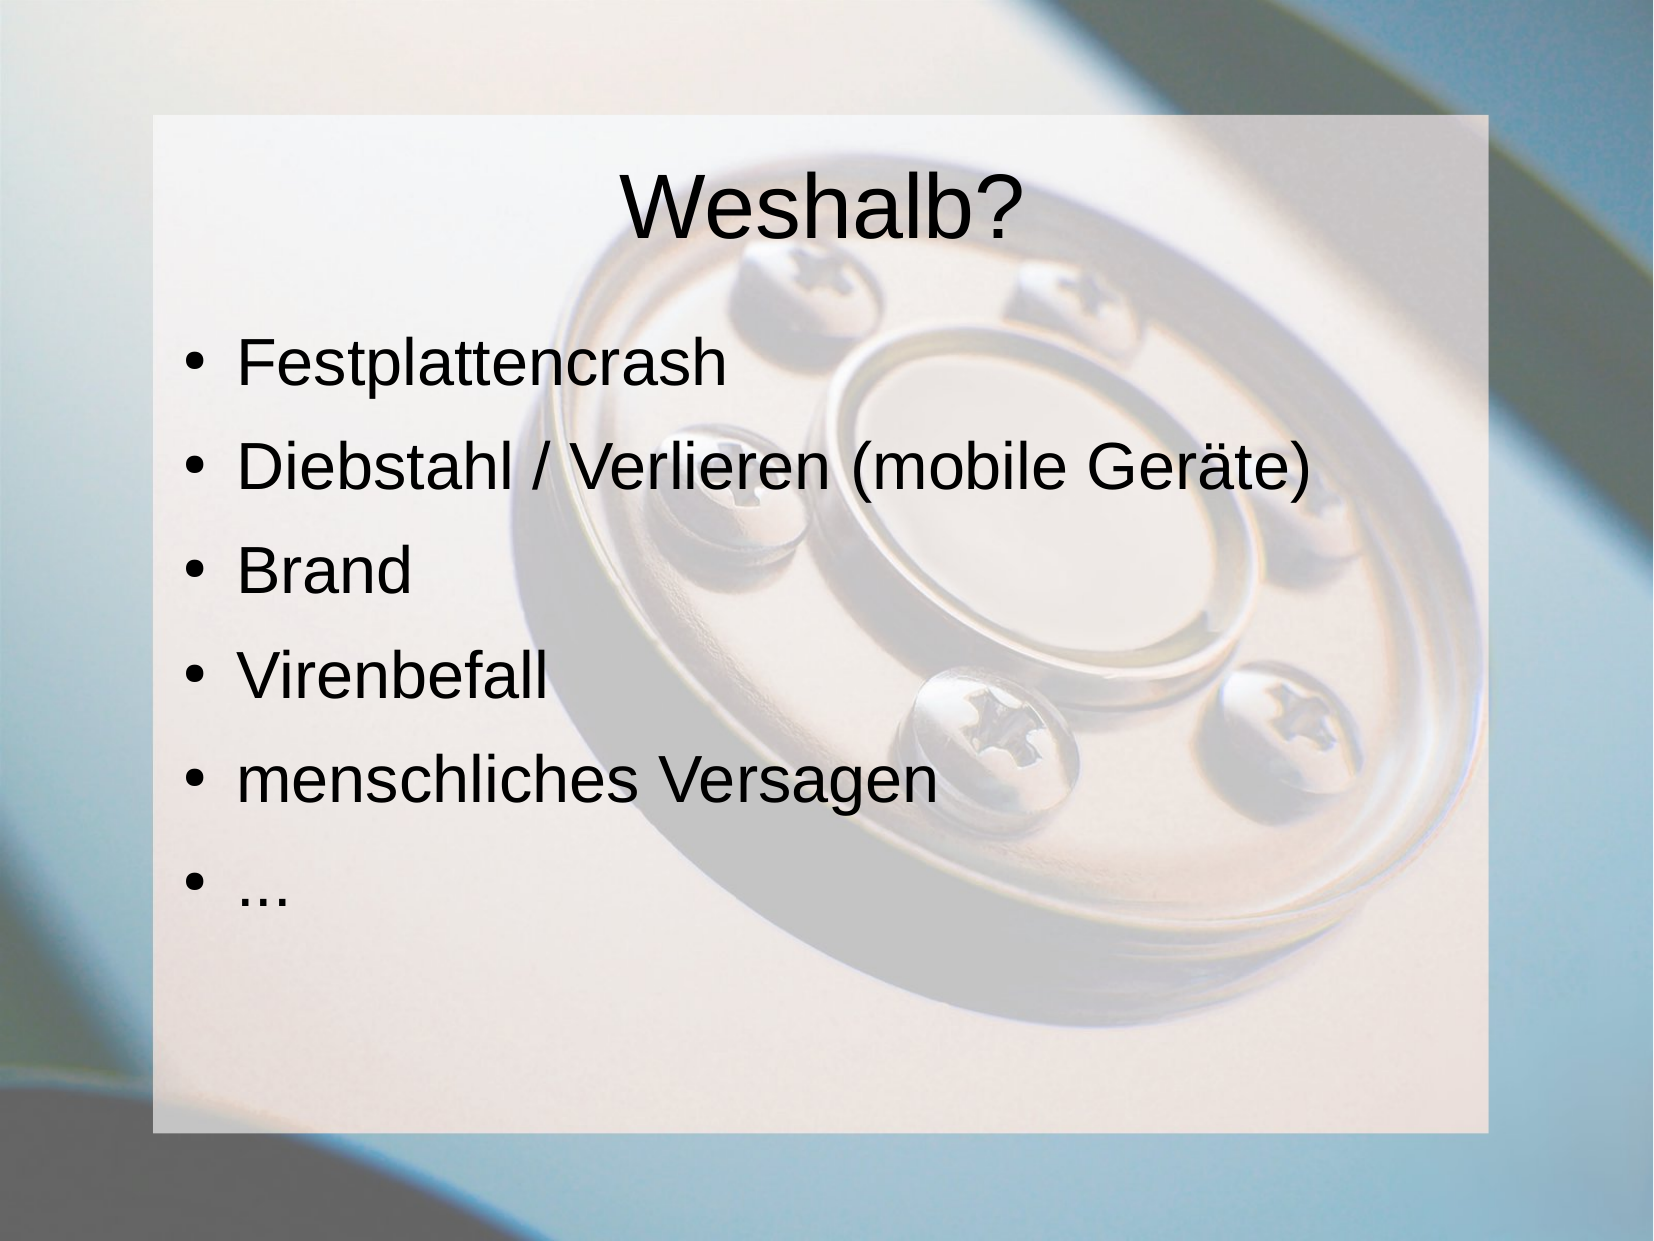

# Weshalb?
Festplattencrash
Diebstahl / Verlieren (mobile Geräte)
Brand
Virenbefall
menschliches Versagen
...